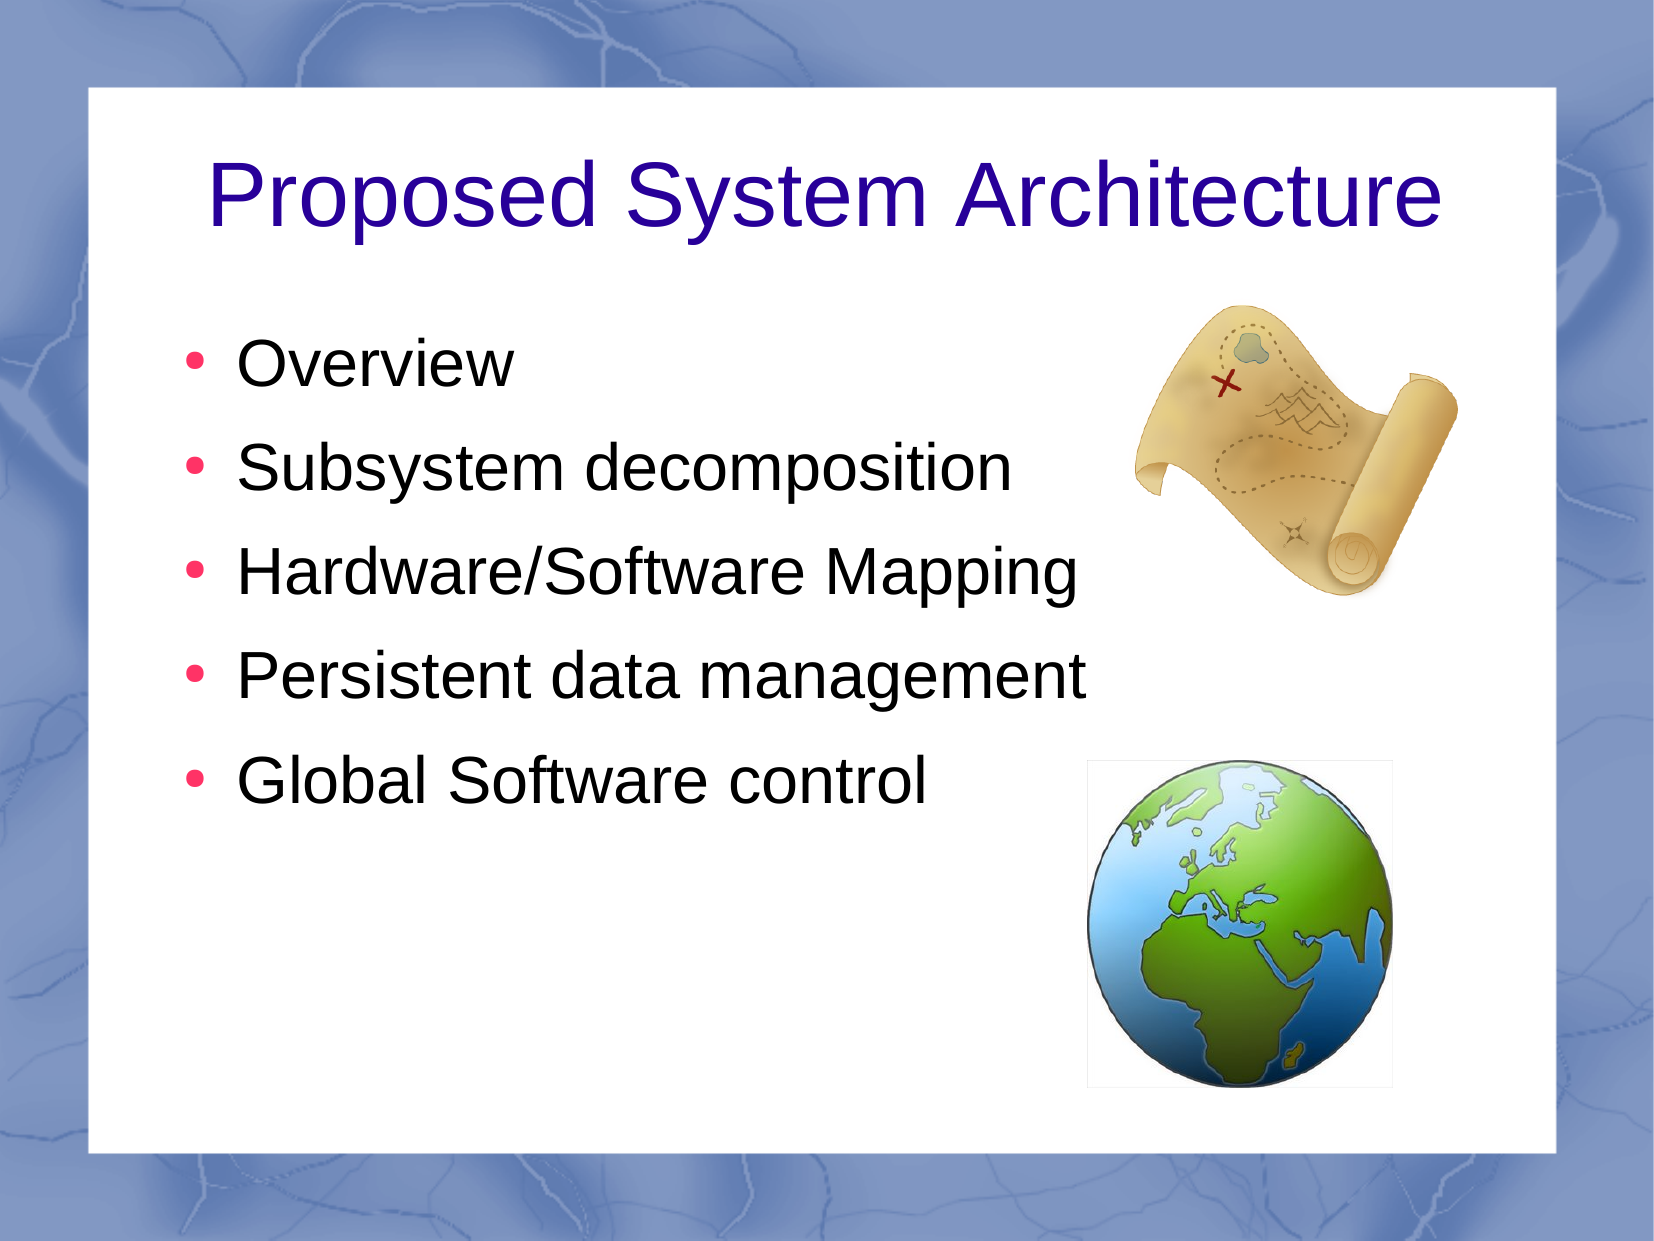

# Proposed System Architecture
Overview
Subsystem decomposition
Hardware/Software Mapping
Persistent data management
Global Software control